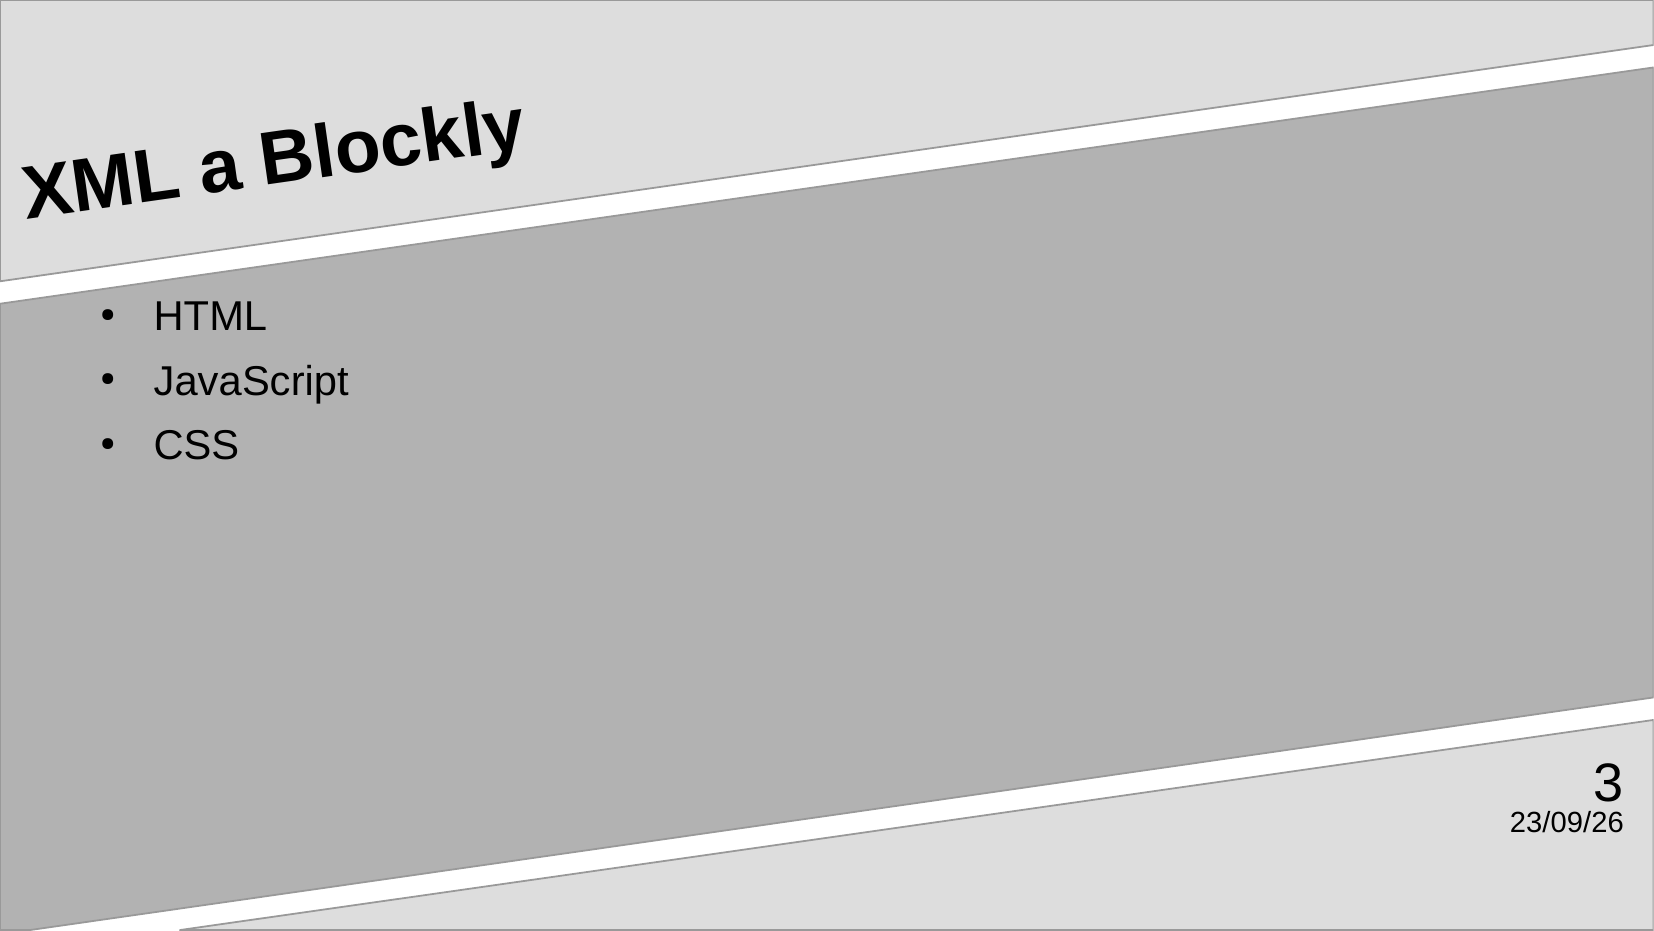

# XML a Blockly
HTML
JavaScript
CSS
3